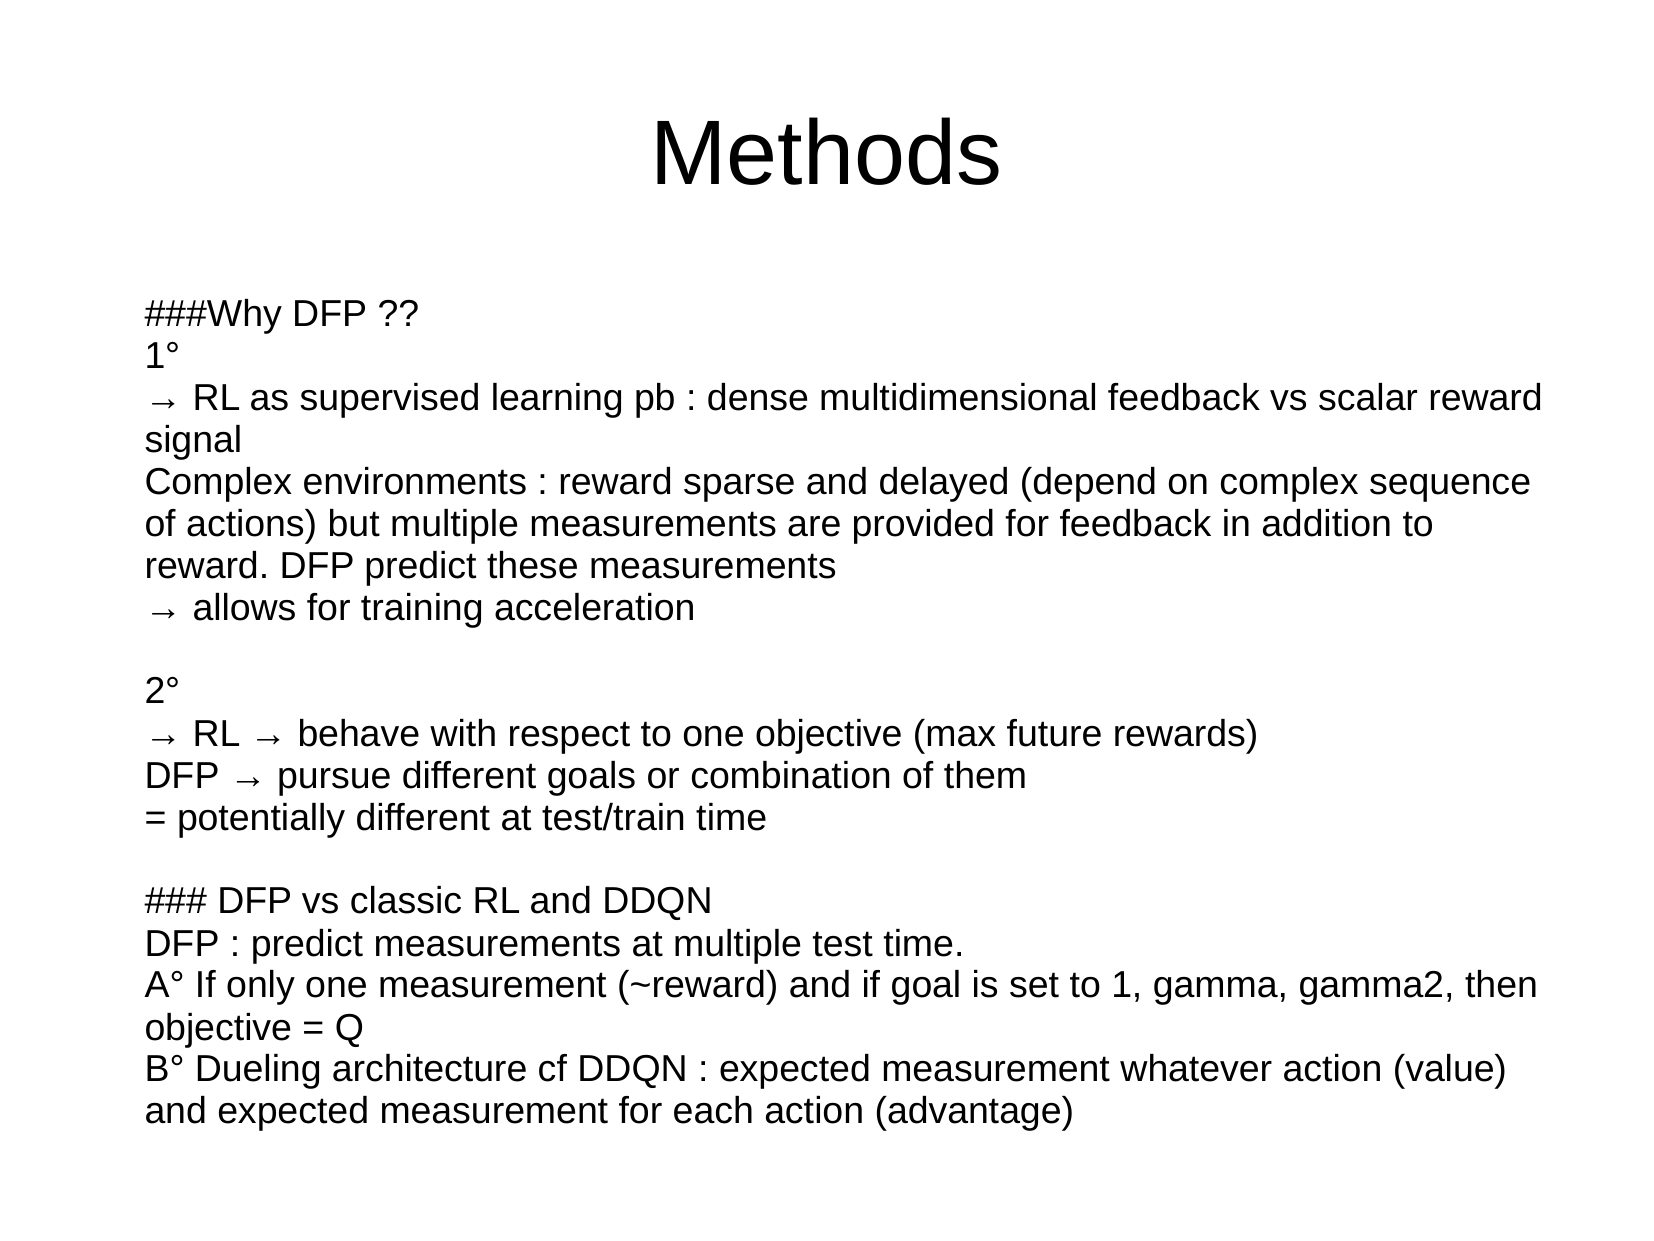

# Methods
###Why DFP ??
1°
→ RL as supervised learning pb : dense multidimensional feedback vs scalar reward signal
Complex environments : reward sparse and delayed (depend on complex sequence of actions) but multiple measurements are provided for feedback in addition to reward. DFP predict these measurements
→ allows for training acceleration
2°
→ RL → behave with respect to one objective (max future rewards)
DFP → pursue different goals or combination of them
= potentially different at test/train time
### DFP vs classic RL and DDQN
DFP : predict measurements at multiple test time.
A° If only one measurement (~reward) and if goal is set to 1, gamma, gamma2, then
objective = Q
B° Dueling architecture cf DDQN : expected measurement whatever action (value) and expected measurement for each action (advantage)